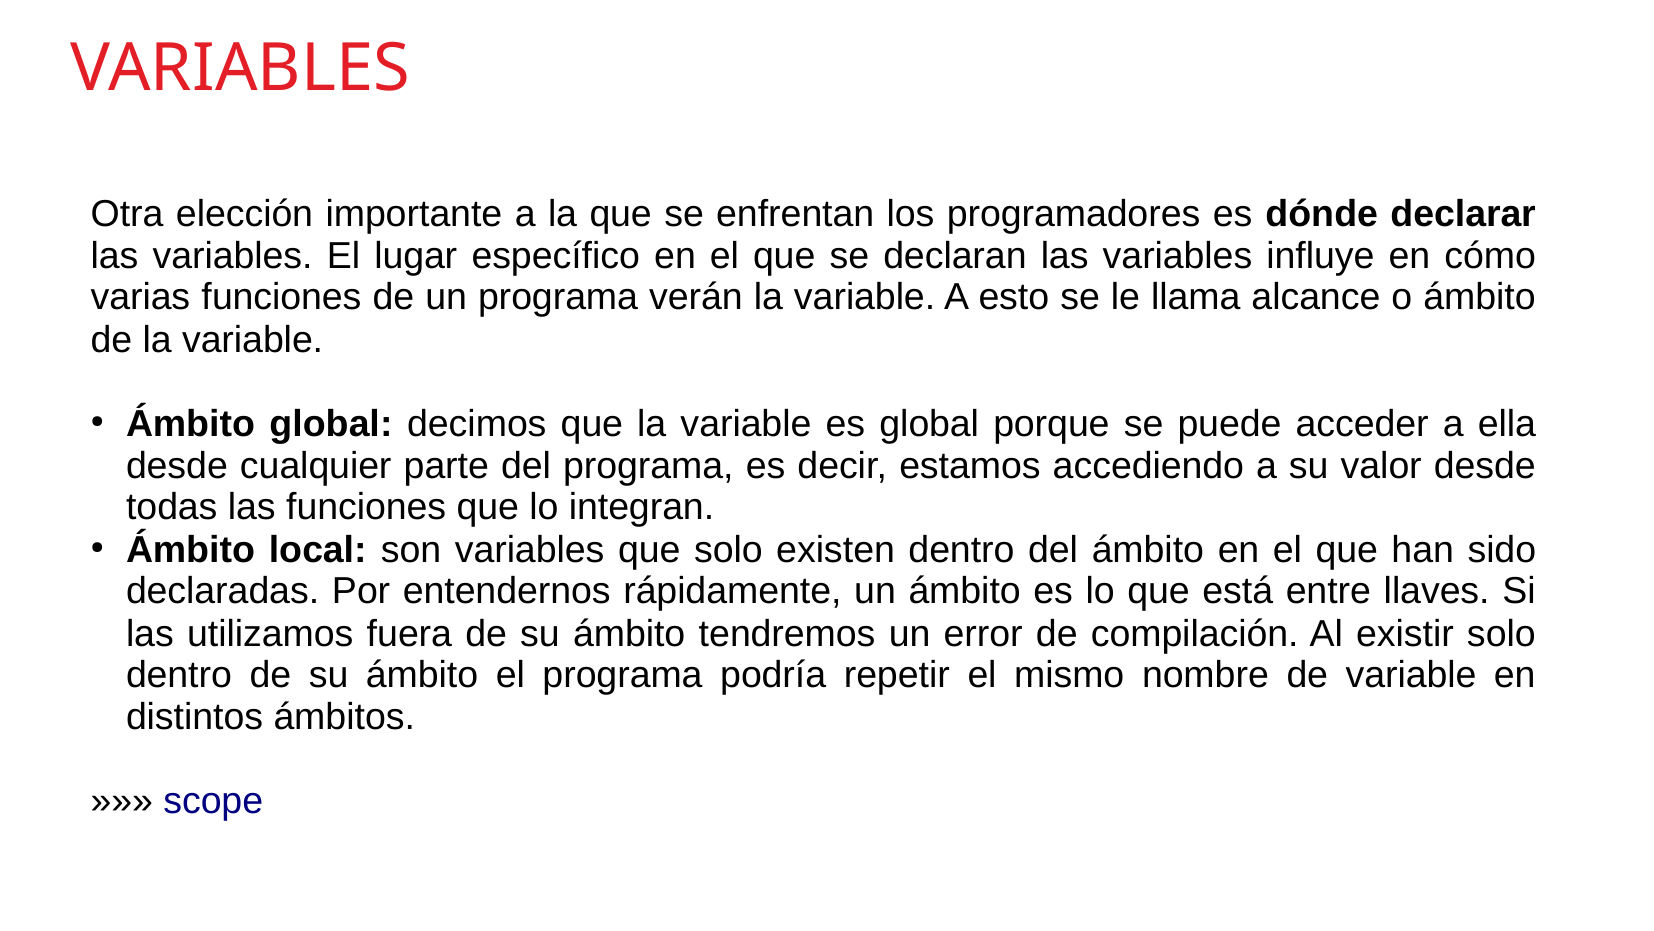

# VARIABLES
Otra elección importante a la que se enfrentan los programadores es dónde declarar las variables. El lugar específico en el que se declaran las variables influye en cómo varias funciones de un programa verán la variable. A esto se le llama alcance o ámbito de la variable.
Ámbito global: decimos que la variable es global porque se puede acceder a ella desde cualquier parte del programa, es decir, estamos accediendo a su valor desde todas las funciones que lo integran.
Ámbito local: son variables que solo existen dentro del ámbito en el que han sido declaradas. Por entendernos rápidamente, un ámbito es lo que está entre llaves. Si las utilizamos fuera de su ámbito tendremos un error de compilación. Al existir solo dentro de su ámbito el programa podría repetir el mismo nombre de variable en distintos ámbitos.
»»» scope